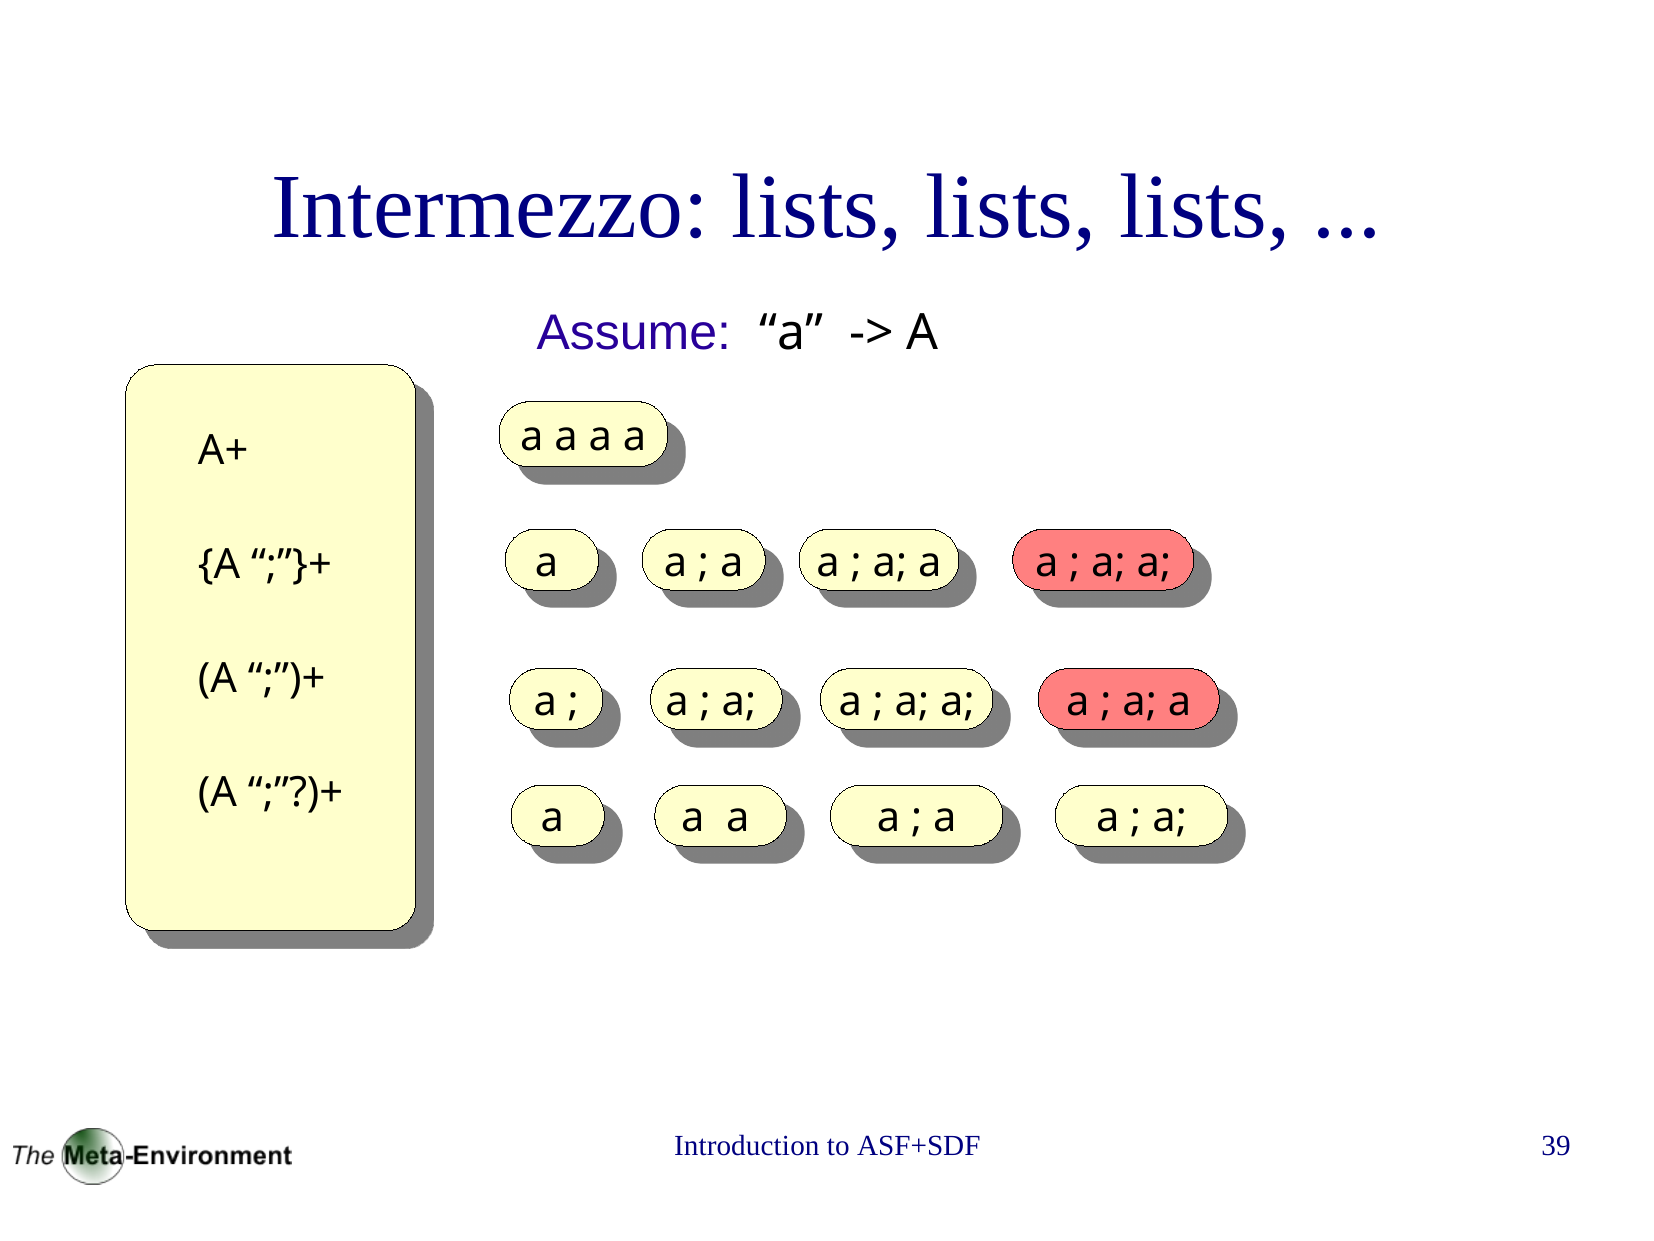

# Intermezzo: lists, lists, lists, ...
Assume: “a” -> A
A+
{A “;”}+
(A “;”)+
(A “;”?)+
a a a a
a
a ; a
a ; a; a
a ; a; a;
a ;
a ; a;
a ; a; a;
a ; a; a
a
a a
a ; a
a ; a;
39